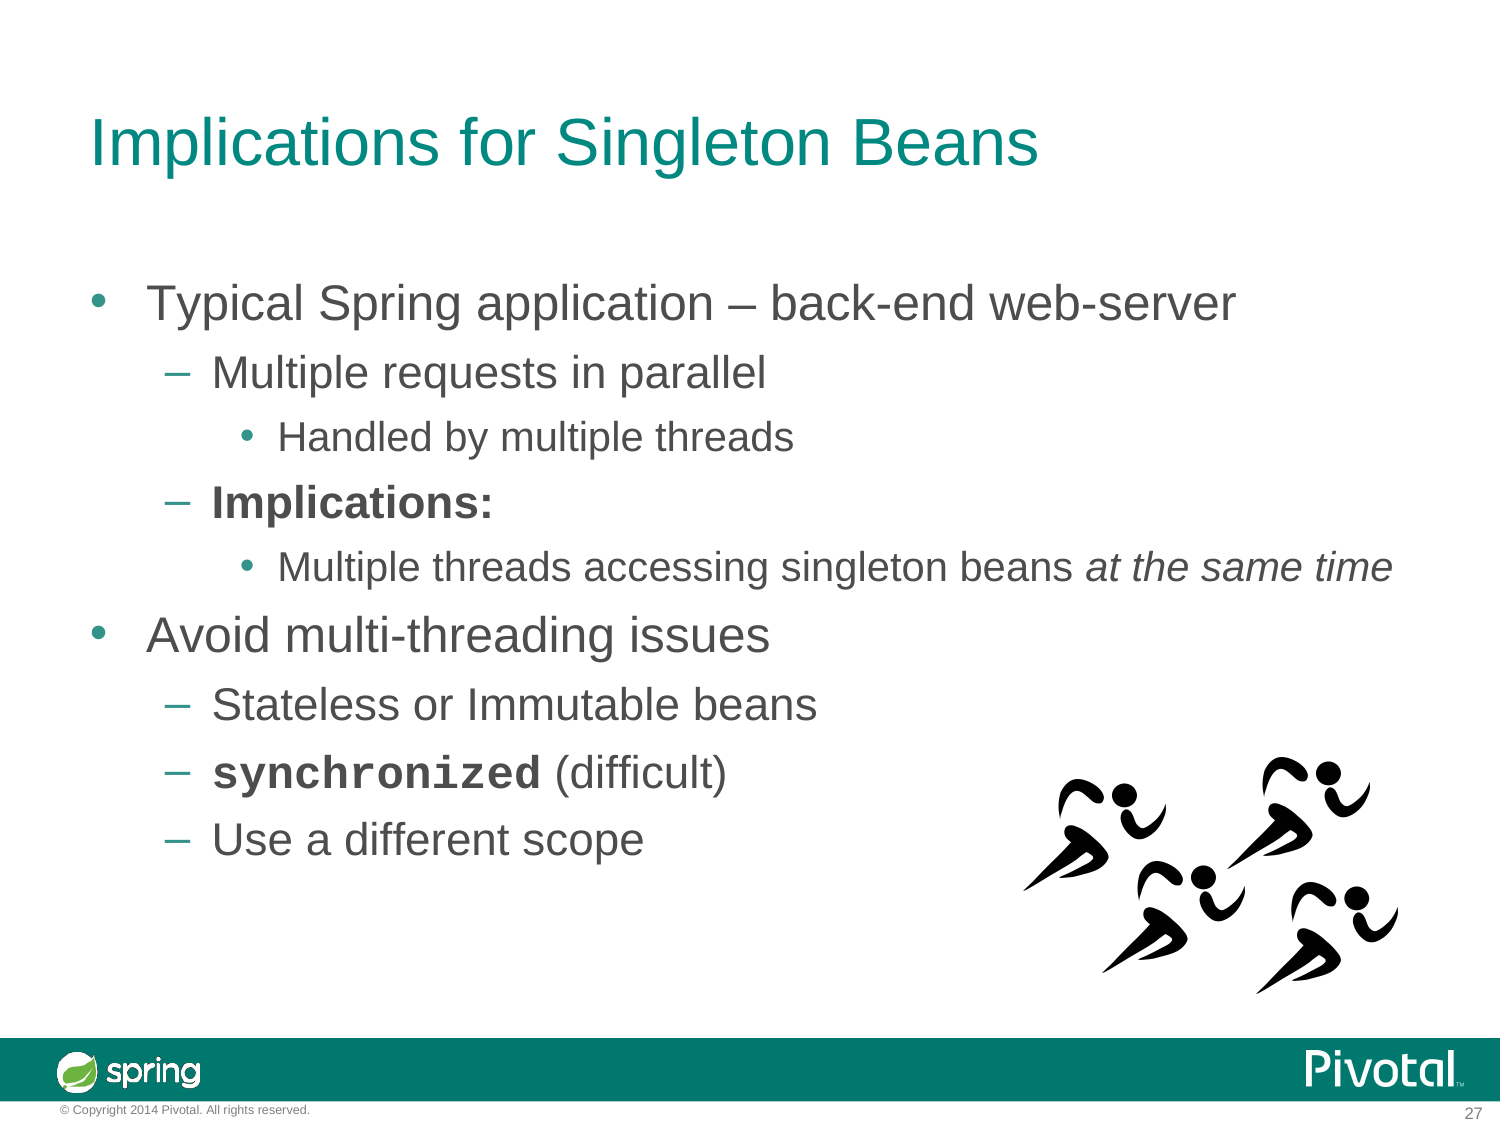

# Implications for Singleton Beans
Typical Spring application – back-end web-server
Multiple requests in parallel
Handled by multiple threads
Implications:
Multiple threads accessing singleton beans at the same time
Avoid multi-threading issues
Stateless or Immutable beans
synchronized (difficult)
Use a different scope